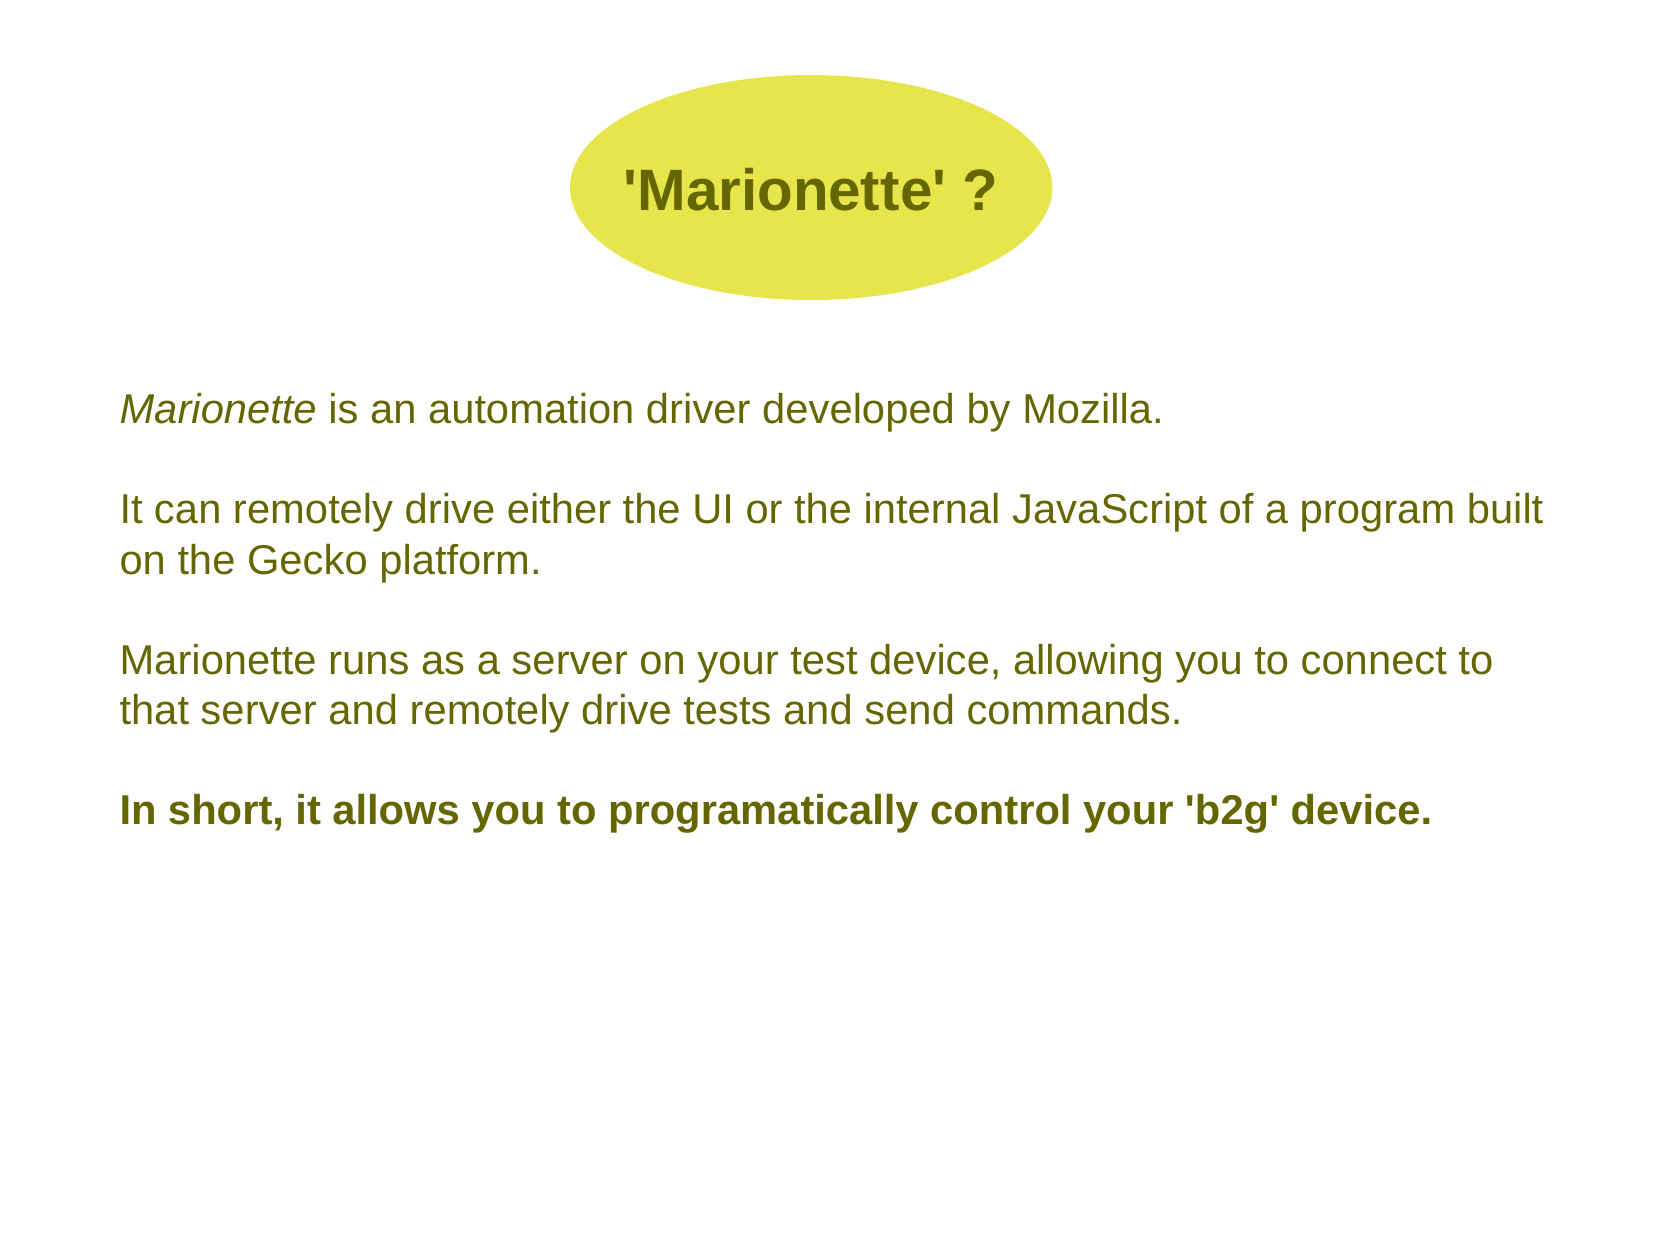

'Marionette' ?
Marionette is an automation driver developed by Mozilla.
It can remotely drive either the UI or the internal JavaScript of a program built on the Gecko platform.
Marionette runs as a server on your test device, allowing you to connect to that server and remotely drive tests and send commands.
In short, it allows you to programatically control your 'b2g' device.